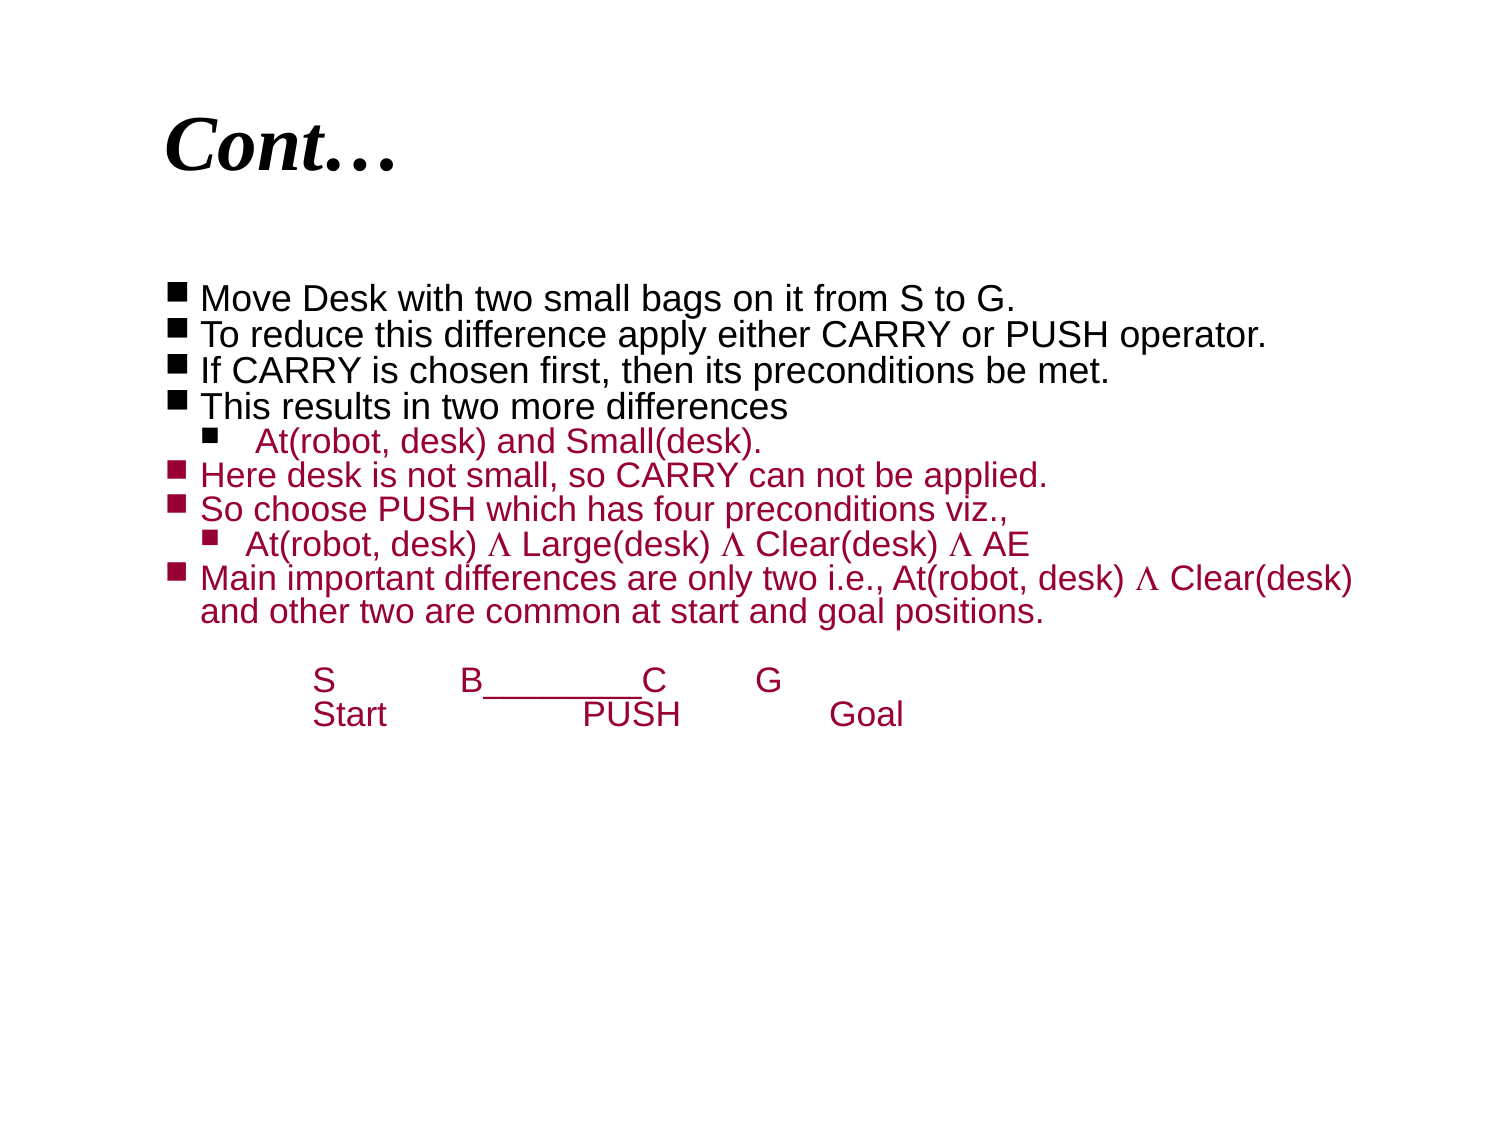

Cont…
Move Desk with two small bags on it from S to G.
To reduce this difference apply either CARRY or PUSH operator.
If CARRY is chosen first, then its preconditions be met.
This results in two more differences
 At(robot, desk) and Small(desk).
Here desk is not small, so CARRY can not be applied.
So choose PUSH which has four preconditions viz.,
 At(robot, desk)  Large(desk)  Clear(desk)  AE
Main important differences are only two i.e., At(robot, desk)  Clear(desk) and other two are common at start and goal positions.
		S 	 	B________C		G
		Start		 PUSH		Goal